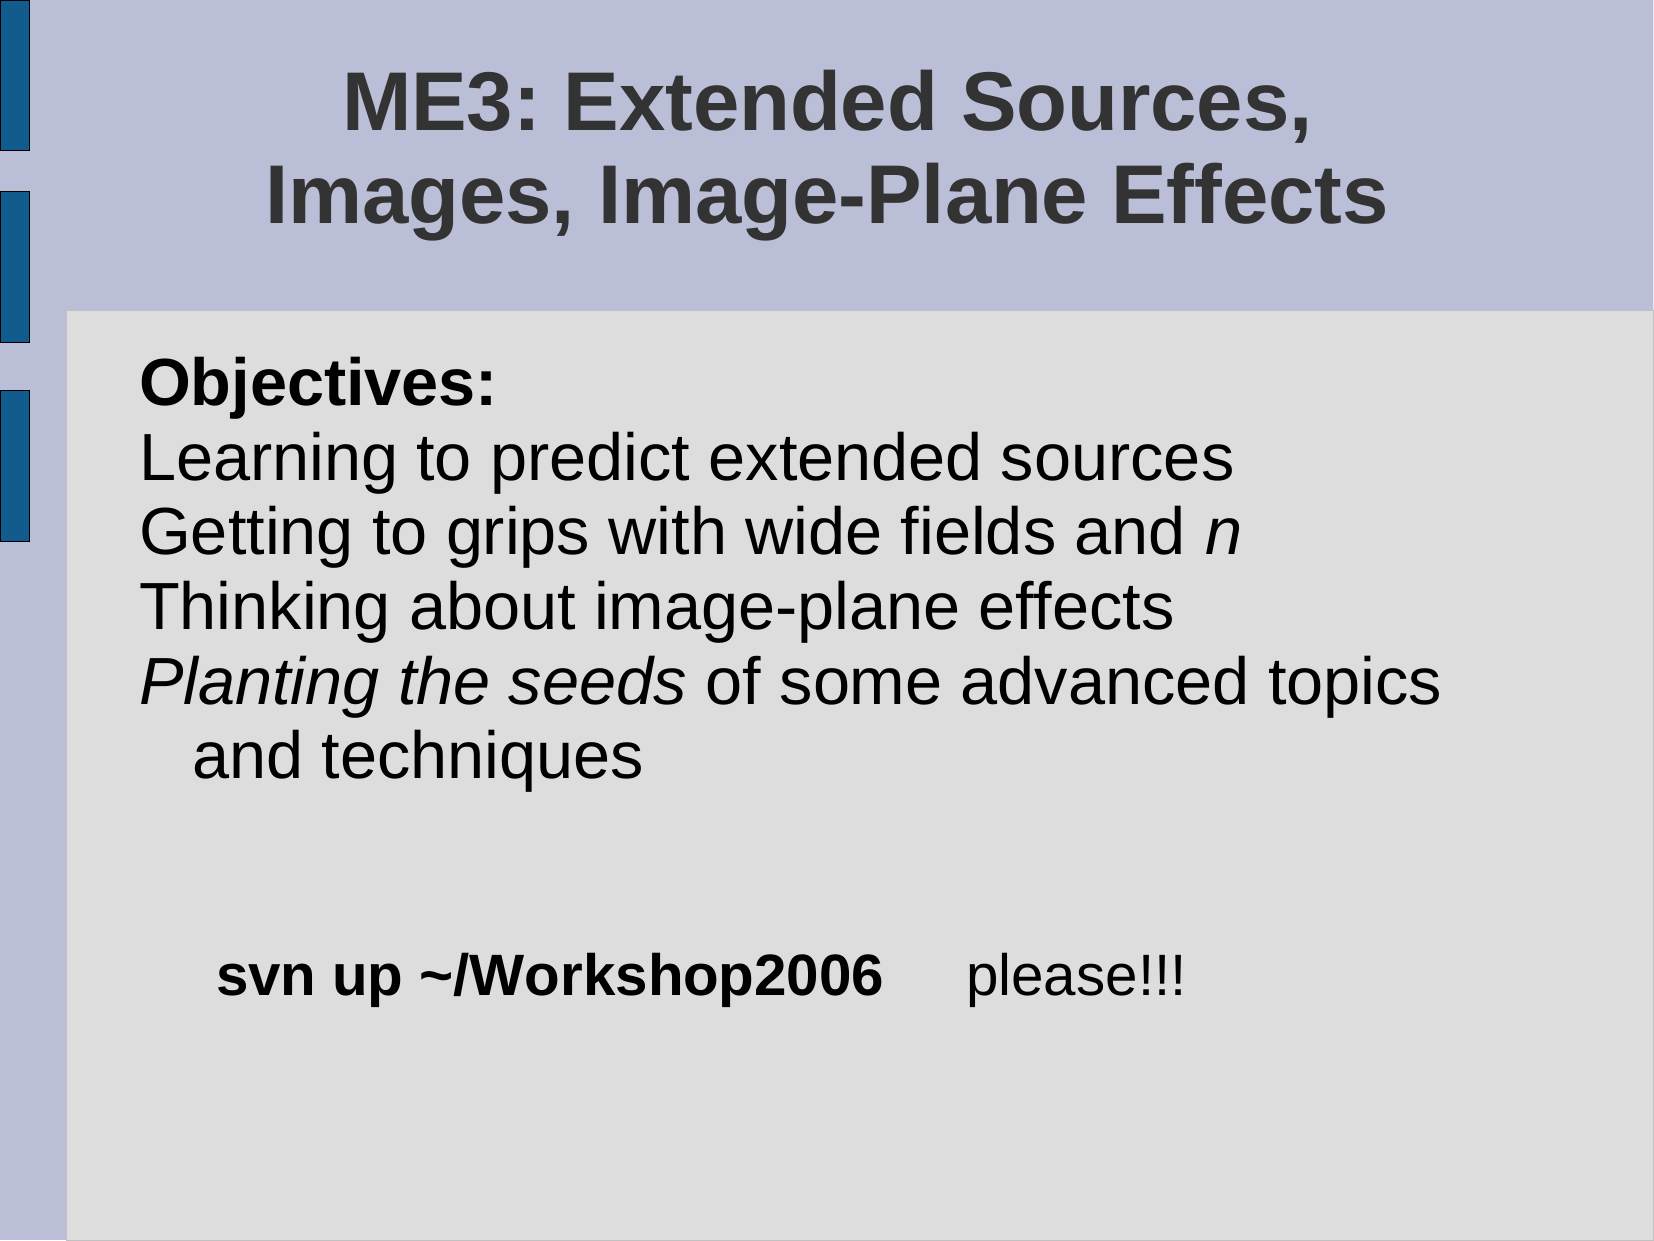

# ME3: Extended Sources, Images, Image-Plane Effects
Objectives:
Learning to predict extended sources
Getting to grips with wide fields and n
Thinking about image-plane effects
Planting the seeds of some advanced topics and techniques
svn up ~/Workshop2006 please!!!